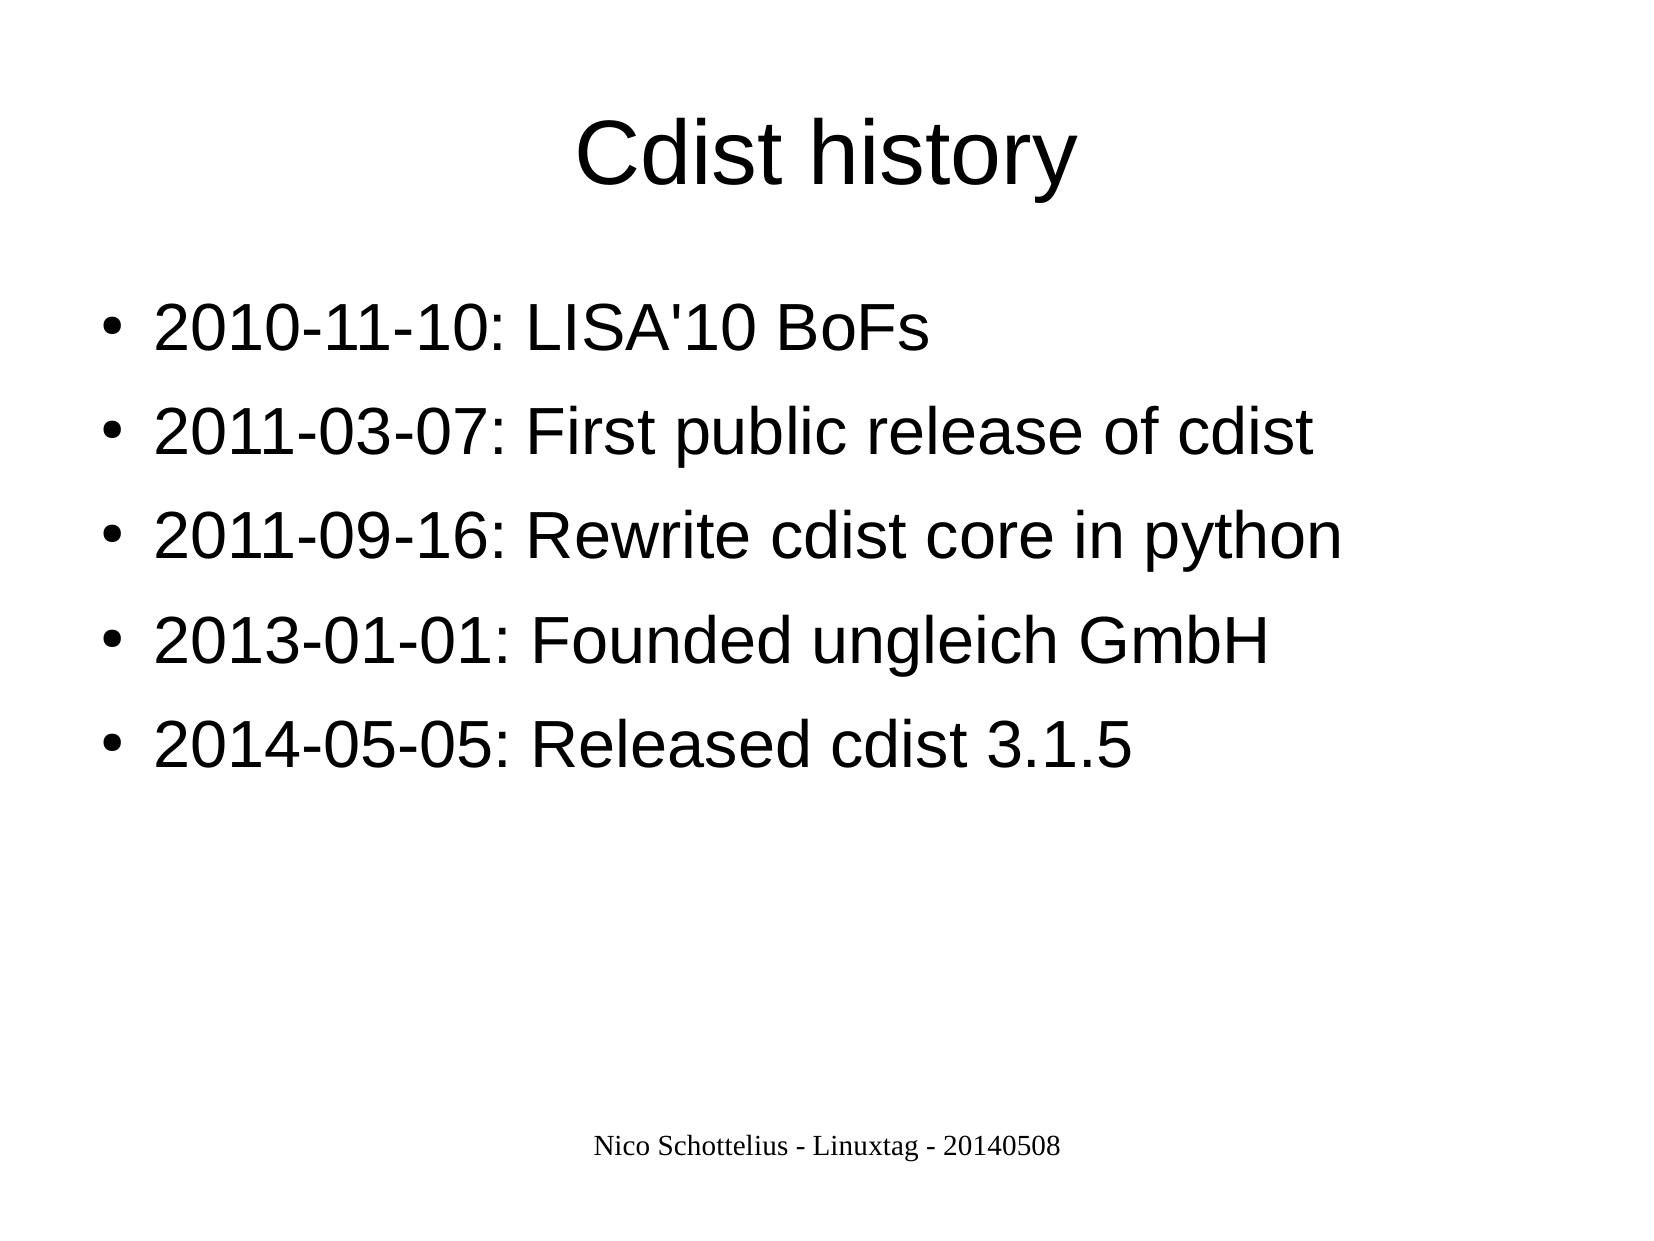

# Cdist history
2010-11-10: LISA'10 BoFs
2011-03-07: First public release of cdist
2011-09-16: Rewrite cdist core in python
2013-01-01: Founded ungleich GmbH
2014-05-05: Released cdist 3.1.5
Nico Schottelius - Linuxtag - 20140508